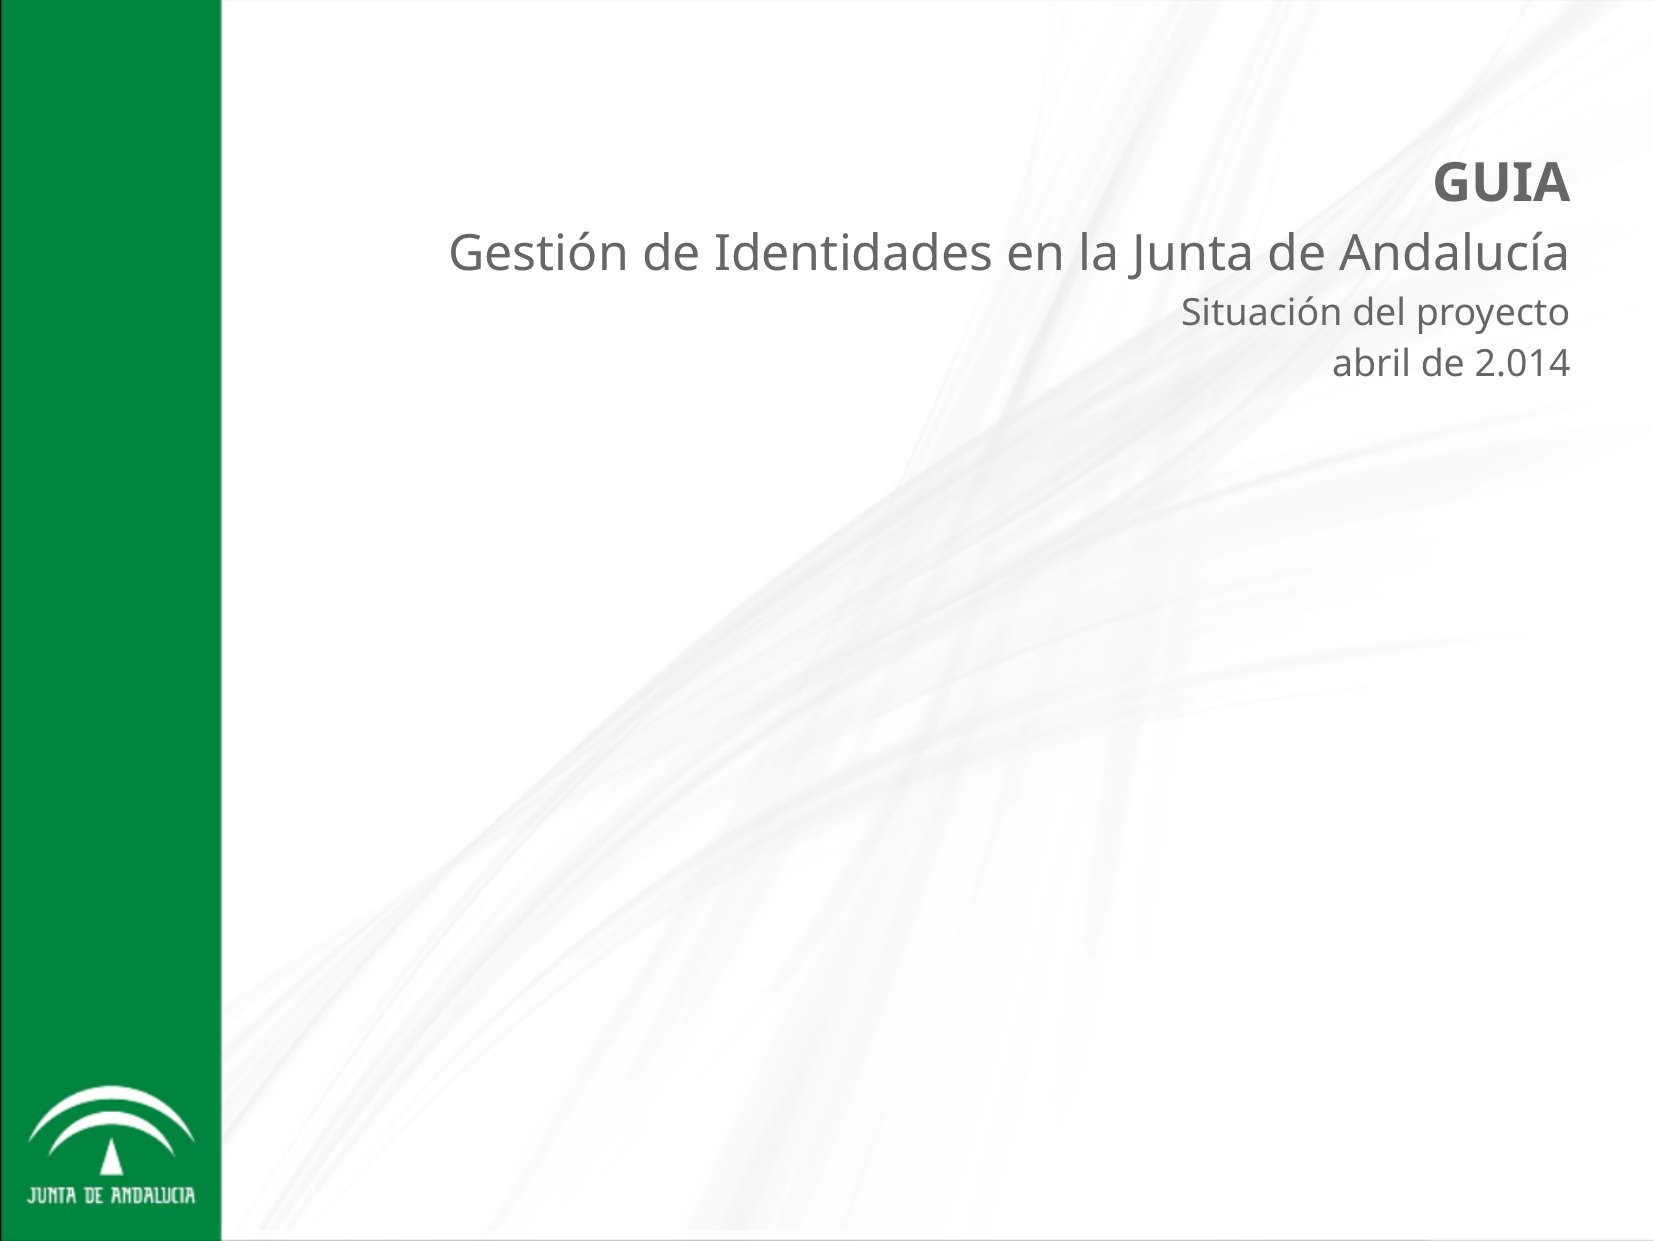

# GUIA
Gestión de Identidades en la Junta de Andalucía
Situación del proyecto
abril de 2.014